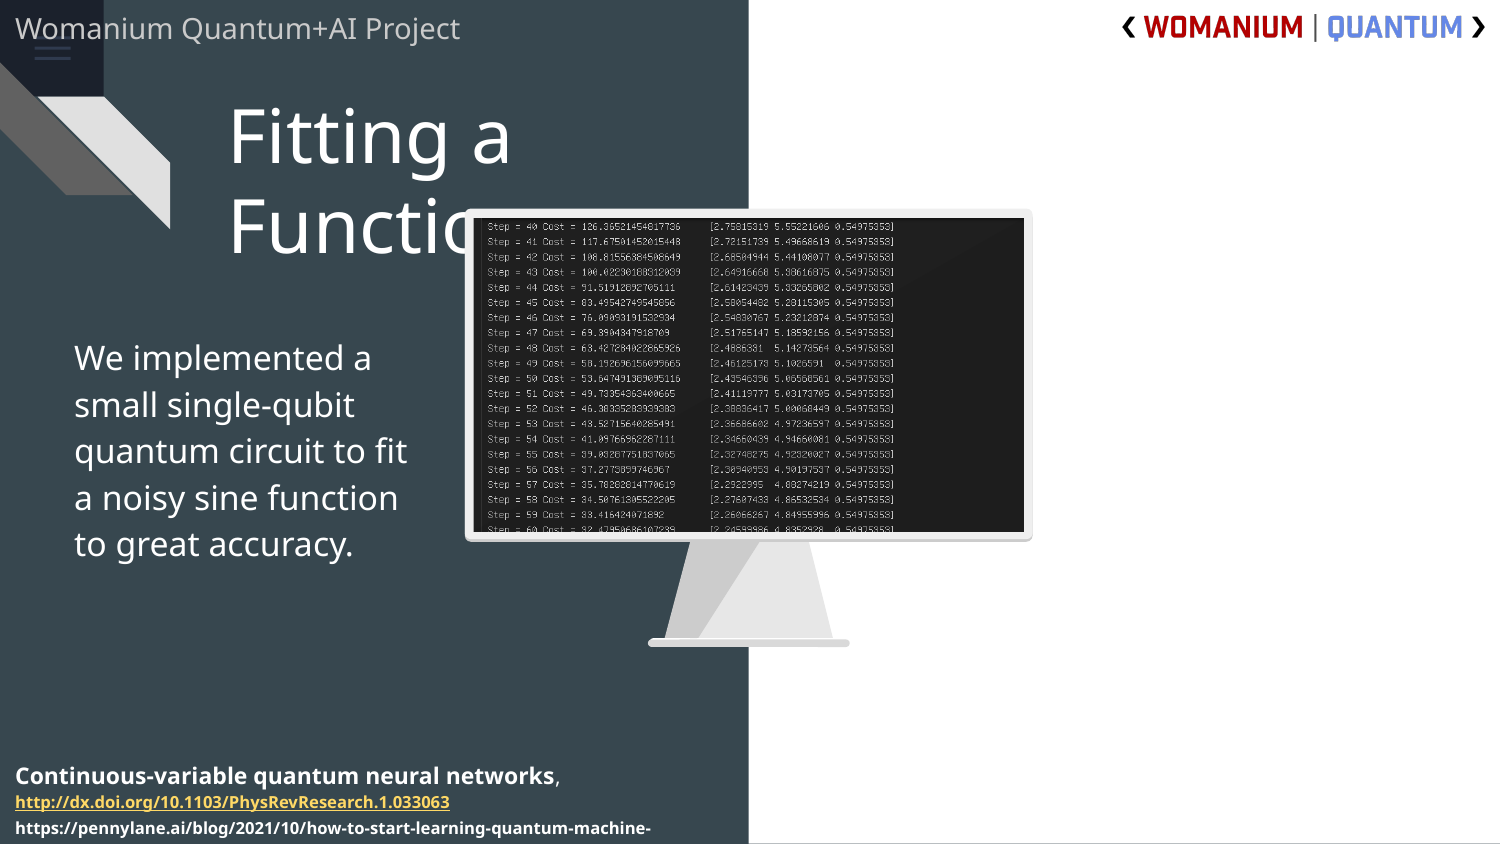

Womanium Quantum+AI Project
# Fitting a Function
We implemented a small single-qubit quantum circuit to fit a noisy sine function to great accuracy.
Continuous-variable quantum neural networks, http://dx.doi.org/10.1103/PhysRevResearch.1.033063 https://pennylane.ai/blog/2021/10/how-to-start-learning-quantum-machine-learning/